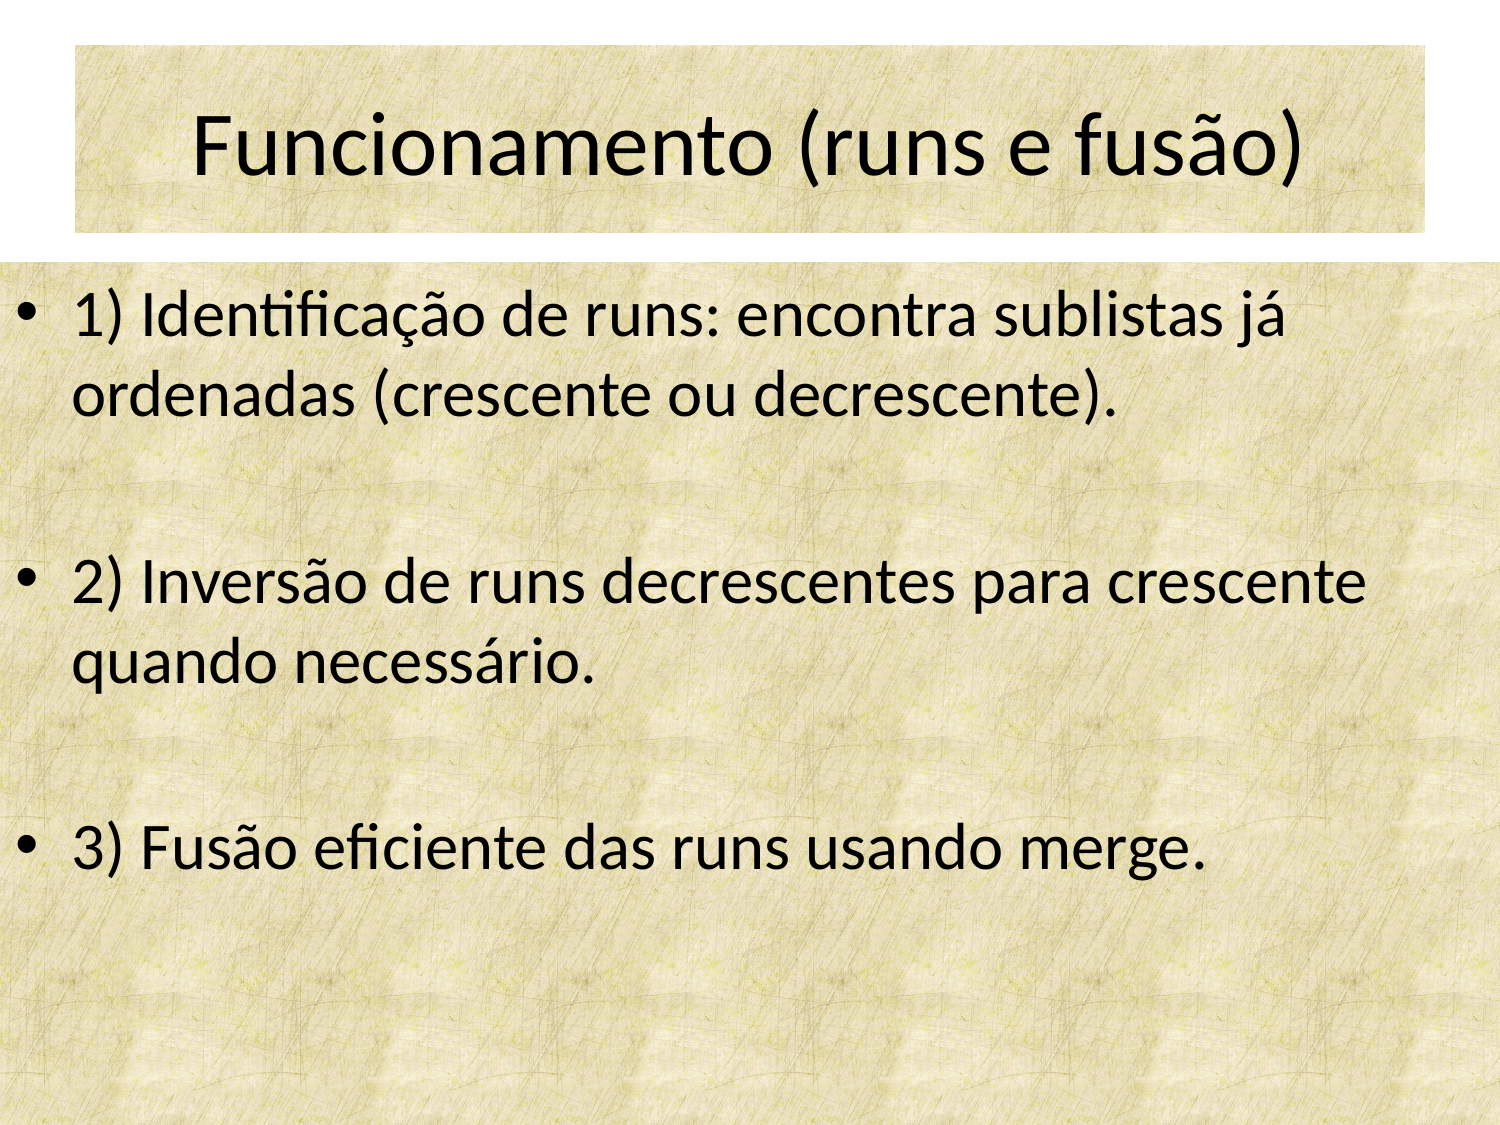

# Funcionamento (runs e fusão)
1) Identificação de runs: encontra sublistas já ordenadas (crescente ou decrescente).
2) Inversão de runs decrescentes para crescente quando necessário.
3) Fusão eficiente das runs usando merge.